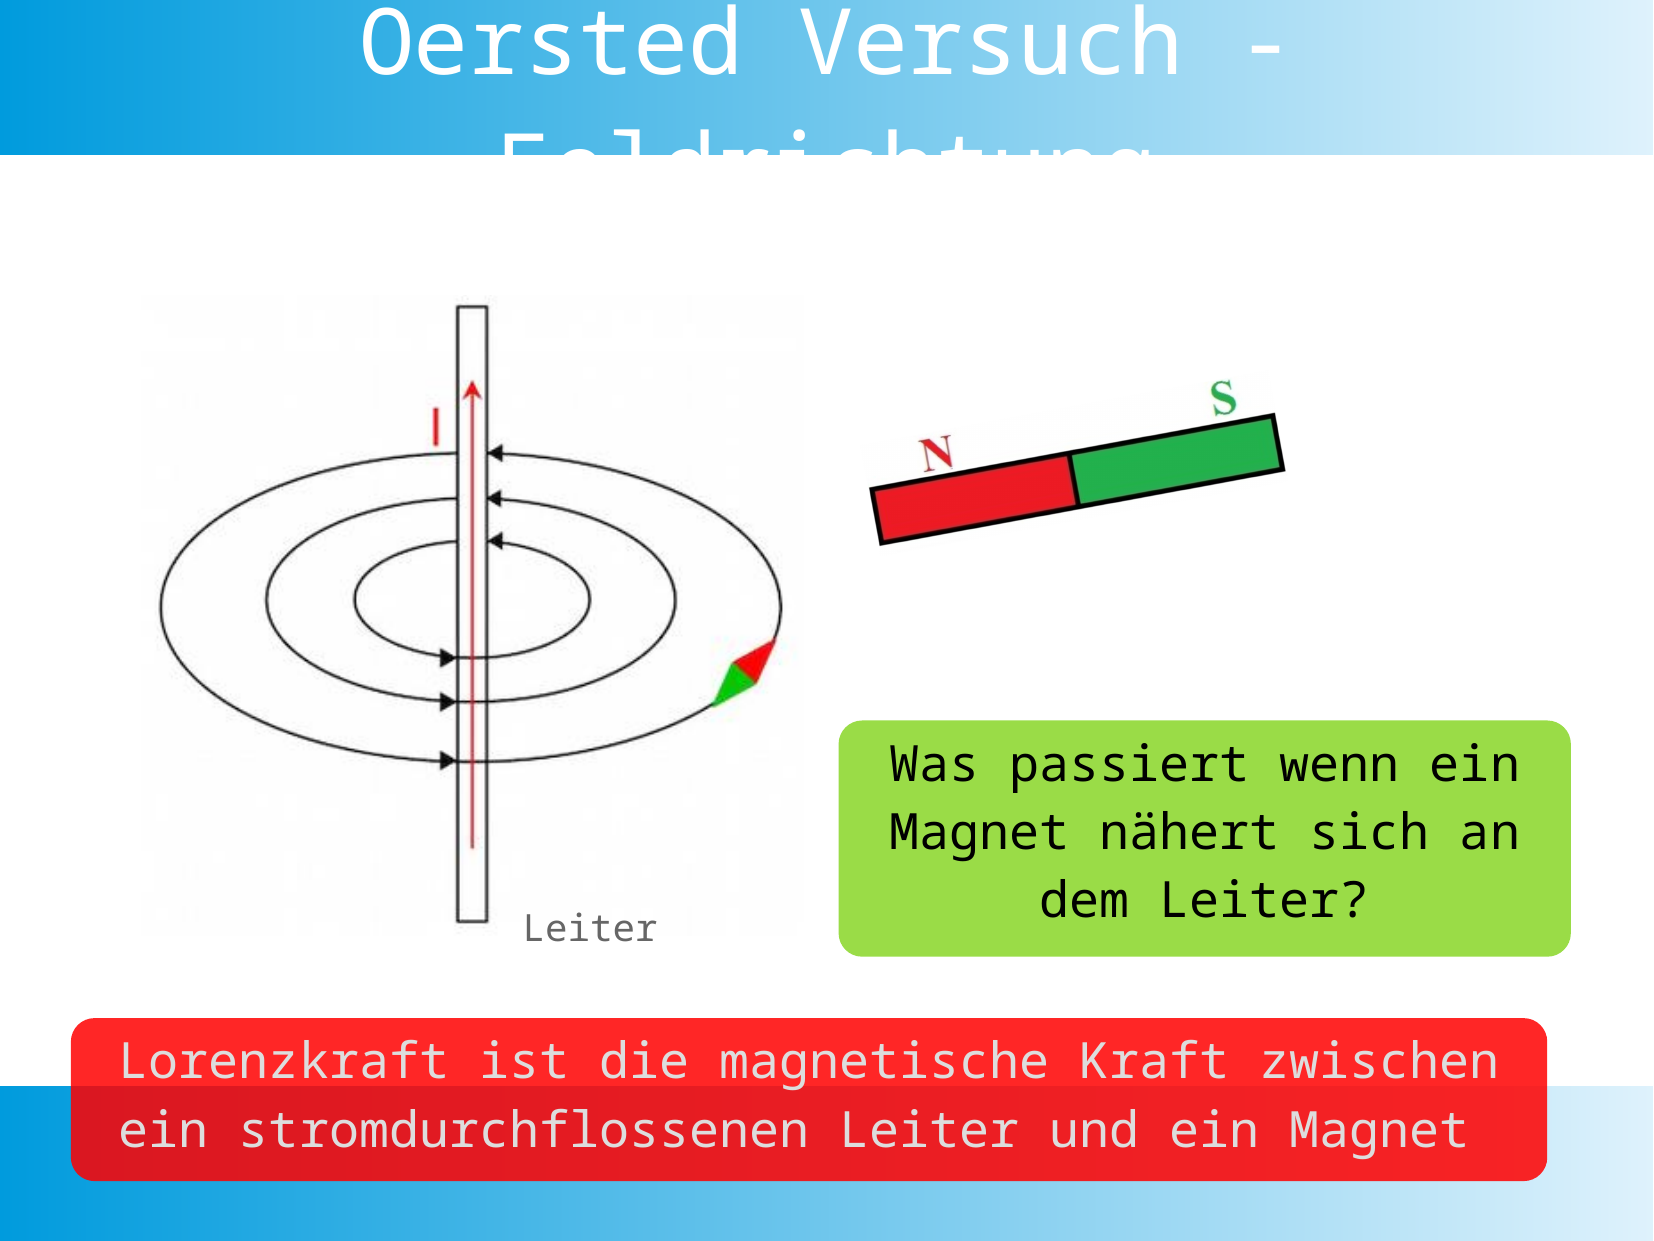

# Oersted Versuch - Feldrichtung
Was passiert wenn ein Magnet nähert sich an dem Leiter?
Leiter
Lorenzkraft ist die magnetische Kraft zwischen ein stromdurchflossenen Leiter und ein Magnet